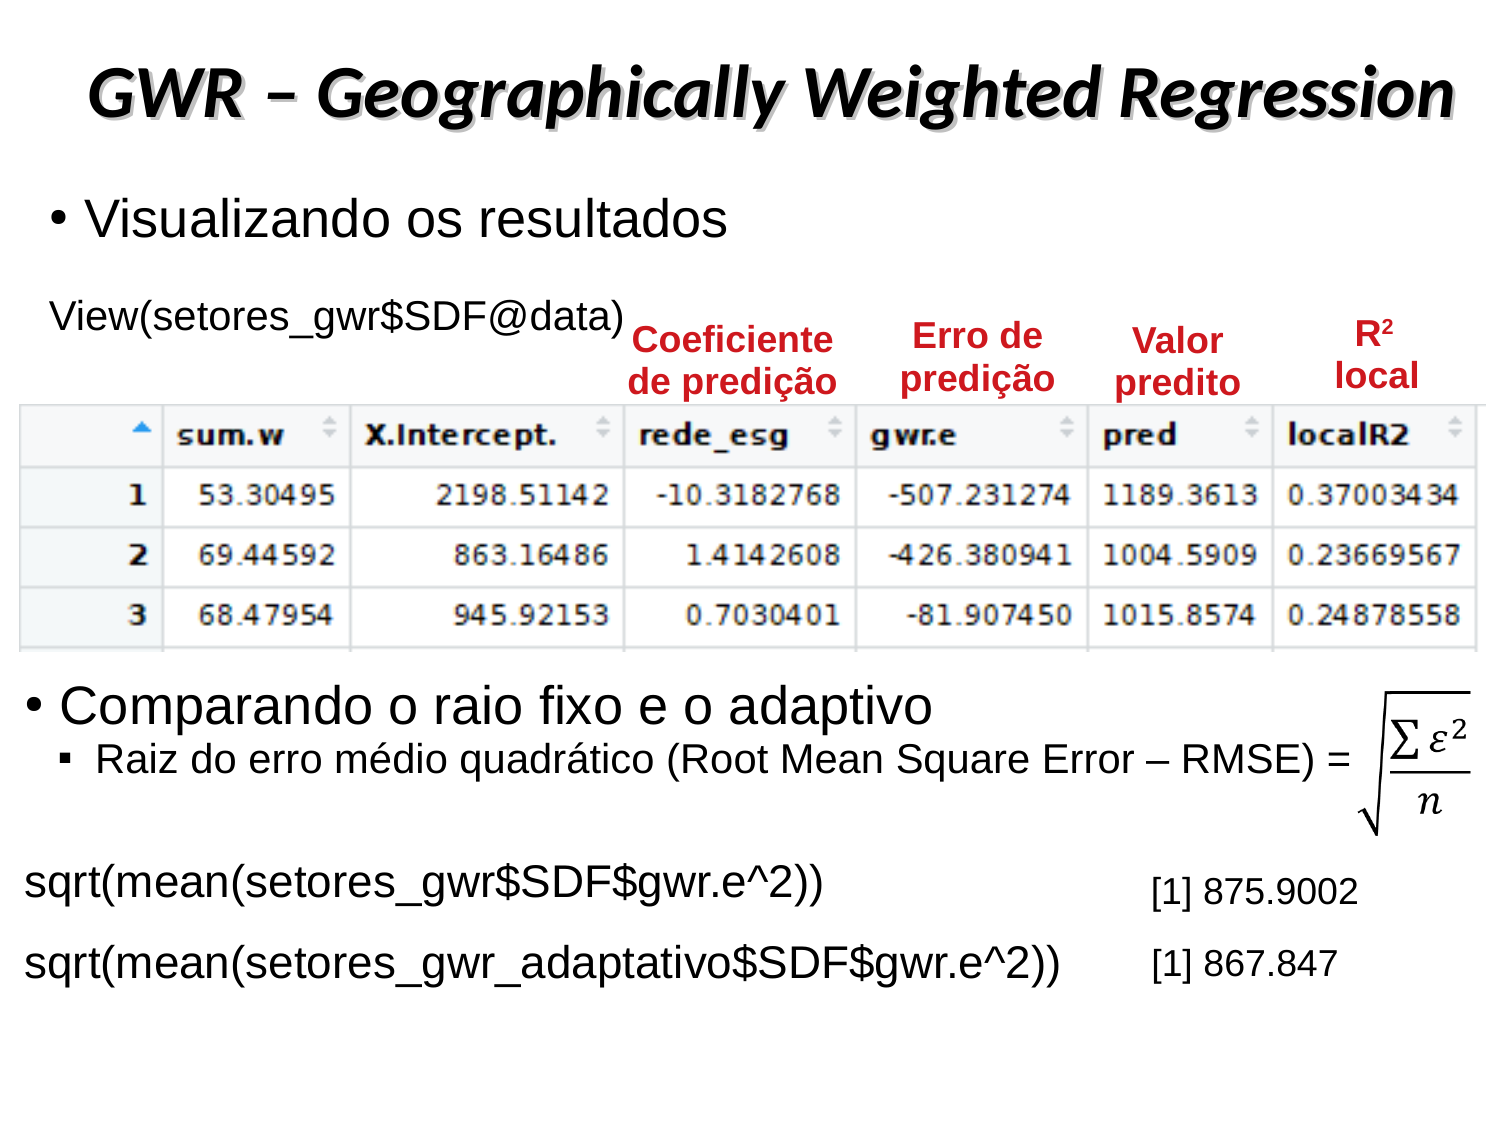

GWR – Geographically Weighted Regression
Visualizando os resultados
View(setores_gwr$SDF@data)
R2 local
Erro de predição
Coeficiente de predição
Valor predito
Comparando o raio fixo e o adaptivo
Raiz do erro médio quadrático (Root Mean Square Error – RMSE) =
sqrt(mean(setores_gwr$SDF$gwr.e^2))
sqrt(mean(setores_gwr_adaptativo$SDF$gwr.e^2))
[1] 875.9002
[1] 867.847